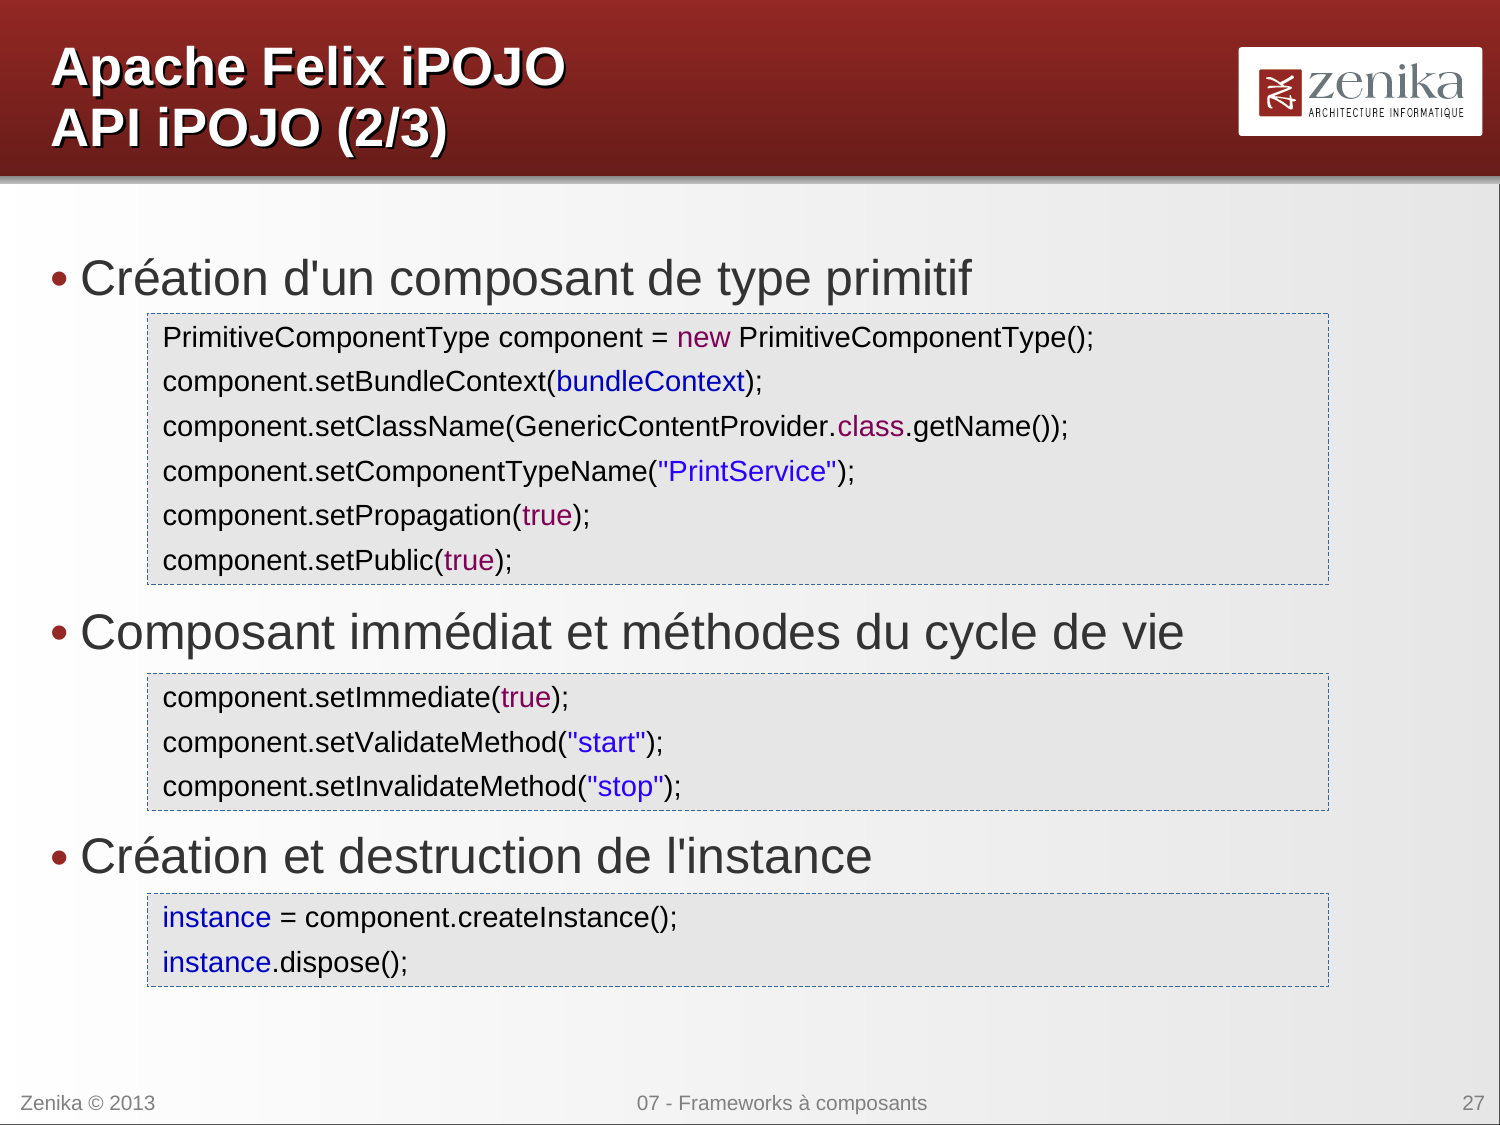

# Apache Felix iPOJO API iPOJO (2/3)
Création d'un composant de type primitif
PrimitiveComponentType component = new PrimitiveComponentType();
component.setBundleContext(bundleContext);
component.setClassName(GenericContentProvider.class.getName());
component.setComponentTypeName("PrintService");
component.setPropagation(true);
component.setPublic(true);
Composant immédiat et méthodes du cycle de vie
component.setImmediate(true);
component.setValidateMethod("start");
component.setInvalidateMethod("stop");
Création et destruction de l'instance
instance = component.createInstance();
instance.dispose();